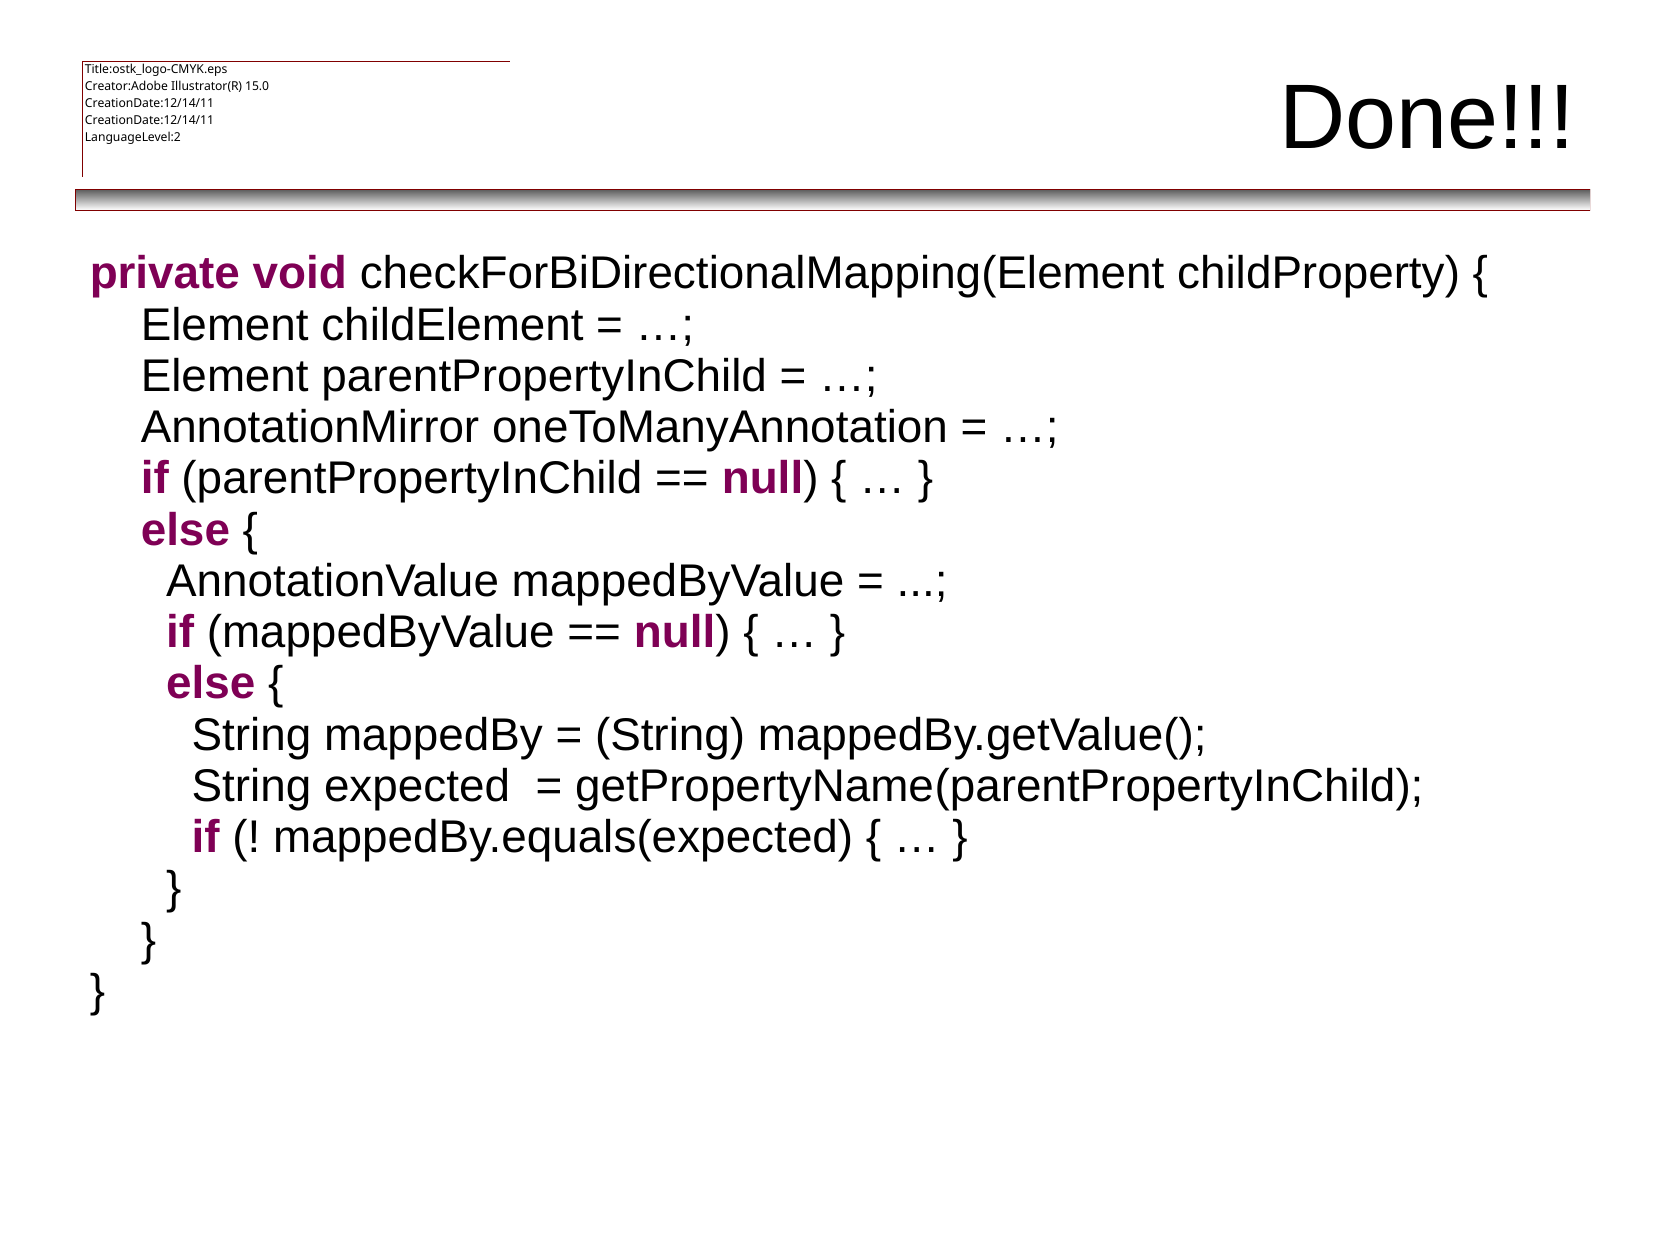

# Done!!!
private void checkForBiDirectionalMapping(Element childProperty) {
 Element childElement = …;
 Element parentPropertyInChild = …;
 AnnotationMirror oneToManyAnnotation = …;
 if (parentPropertyInChild == null) { … }
 else {
 AnnotationValue mappedByValue = ...;
 if (mappedByValue == null) { … }
 else {
 String mappedBy = (String) mappedBy.getValue();
 String expected = getPropertyName(parentPropertyInChild);
 if (! mappedBy.equals(expected) { … }
 }
 }
}